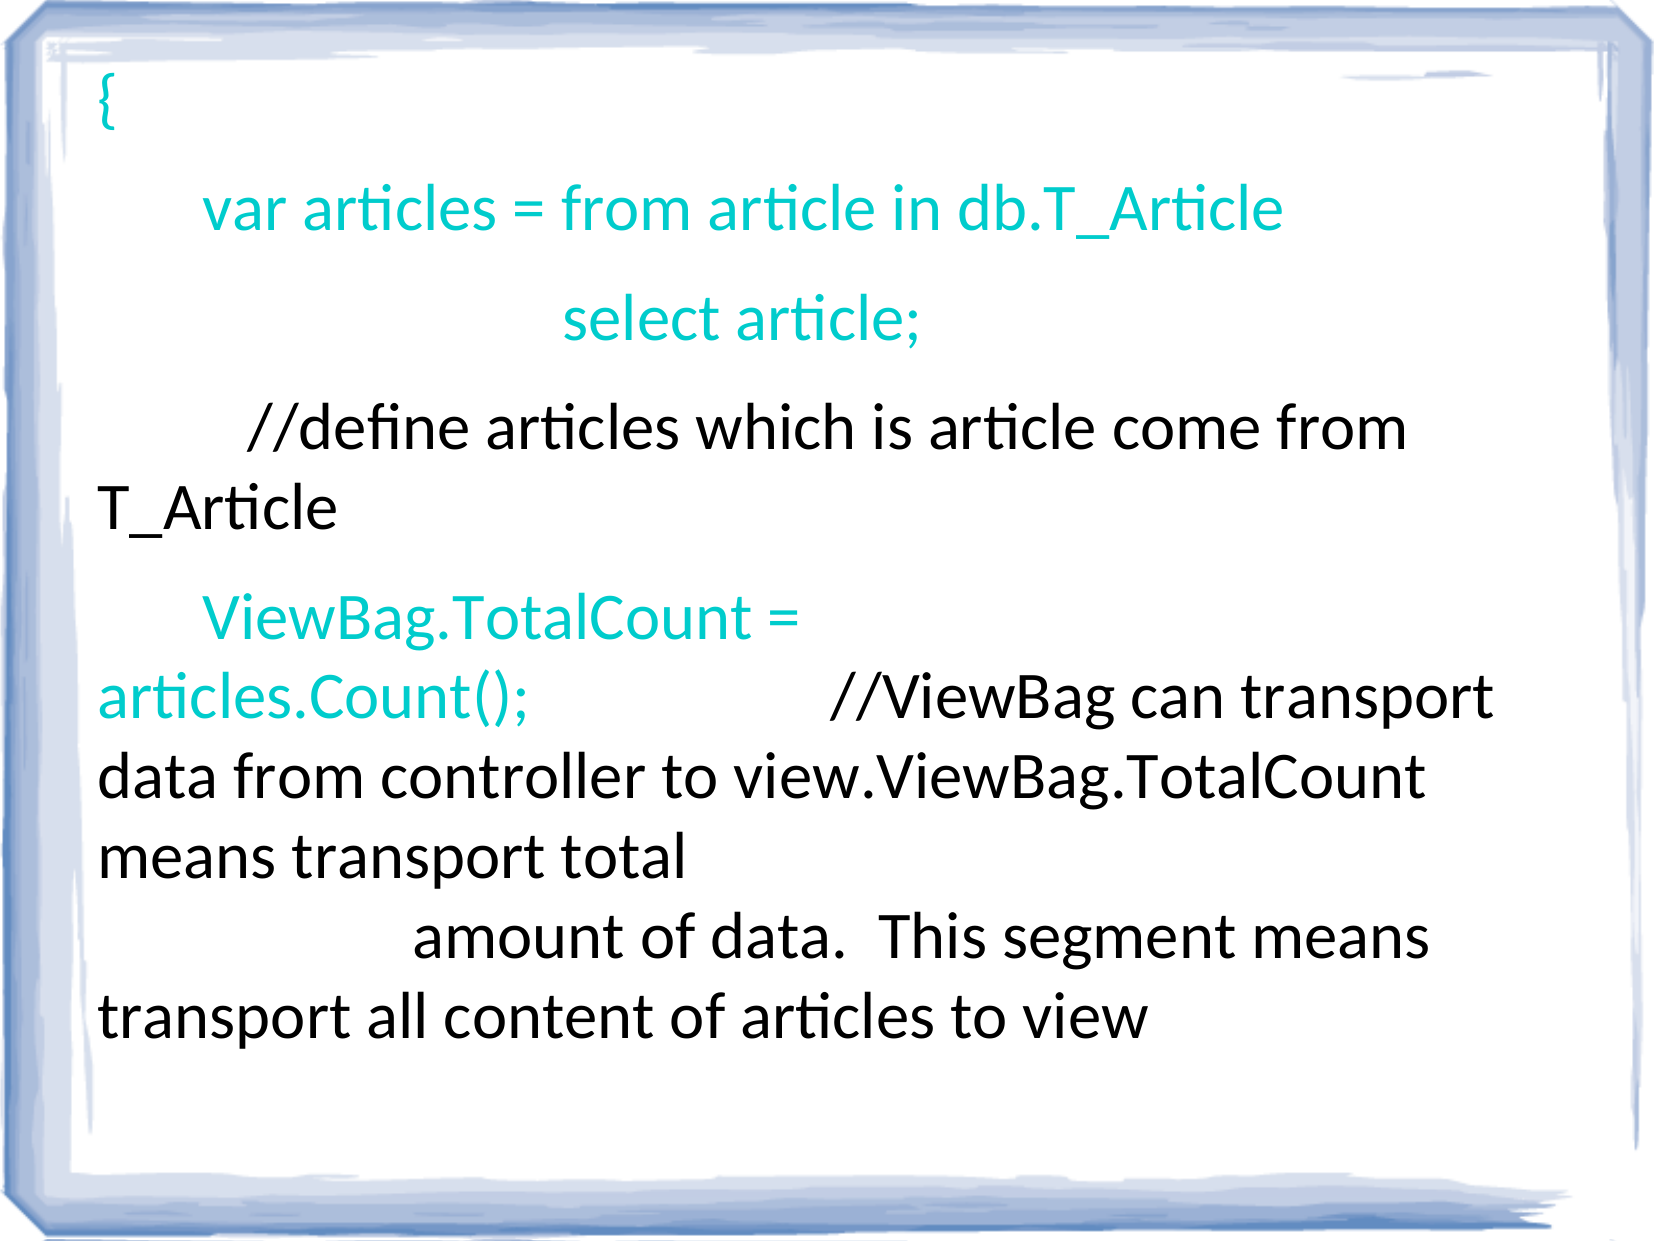

#
{
 var articles = from article in db.T_Article
 select article;
 //define articles which is article come from T_Article
 ViewBag.TotalCount = articles.Count(); //ViewBag can transport data from controller to view.ViewBag.TotalCount means transport total amount of data. This segment means transport all content of articles to view